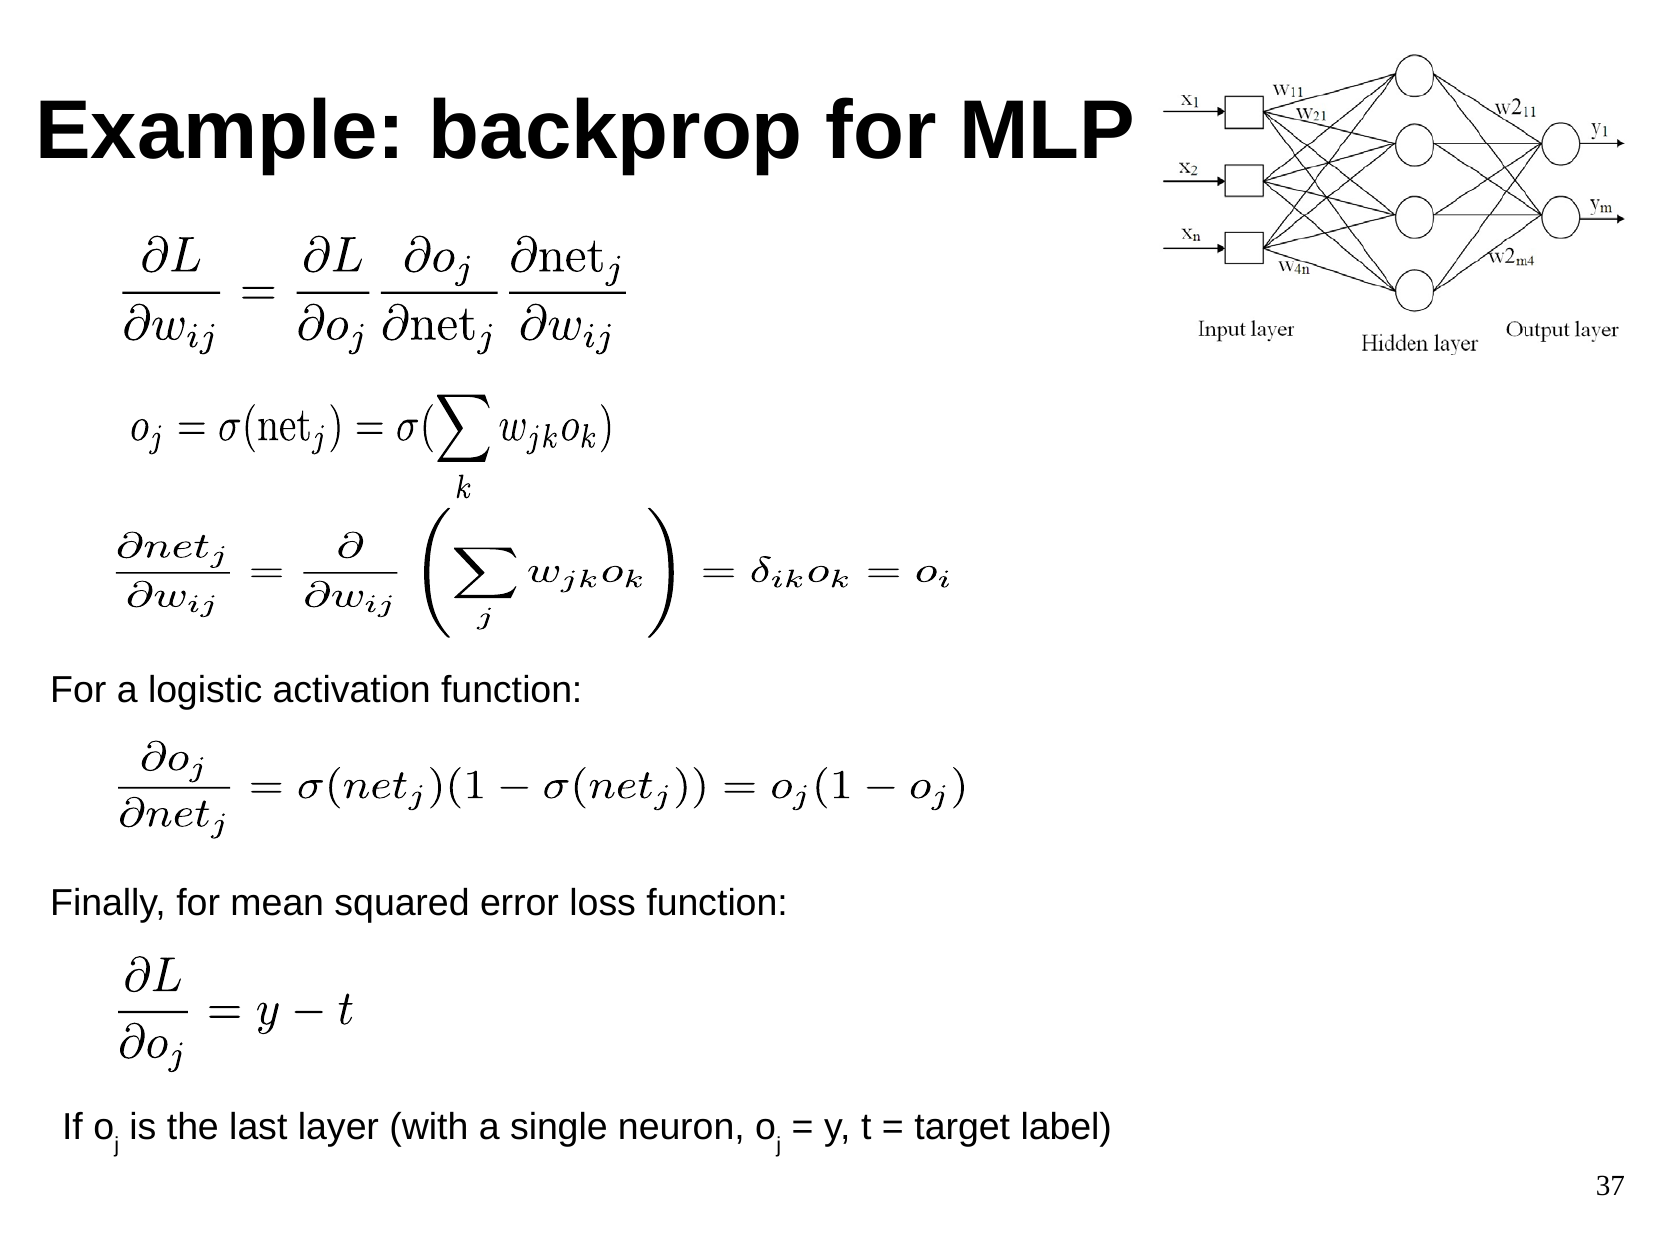

# Example: backprop for MLP
For a logistic activation function:
Finally, for mean squared error loss function:
If oj is the last layer (with a single neuron, oj = y, t = target label)
37